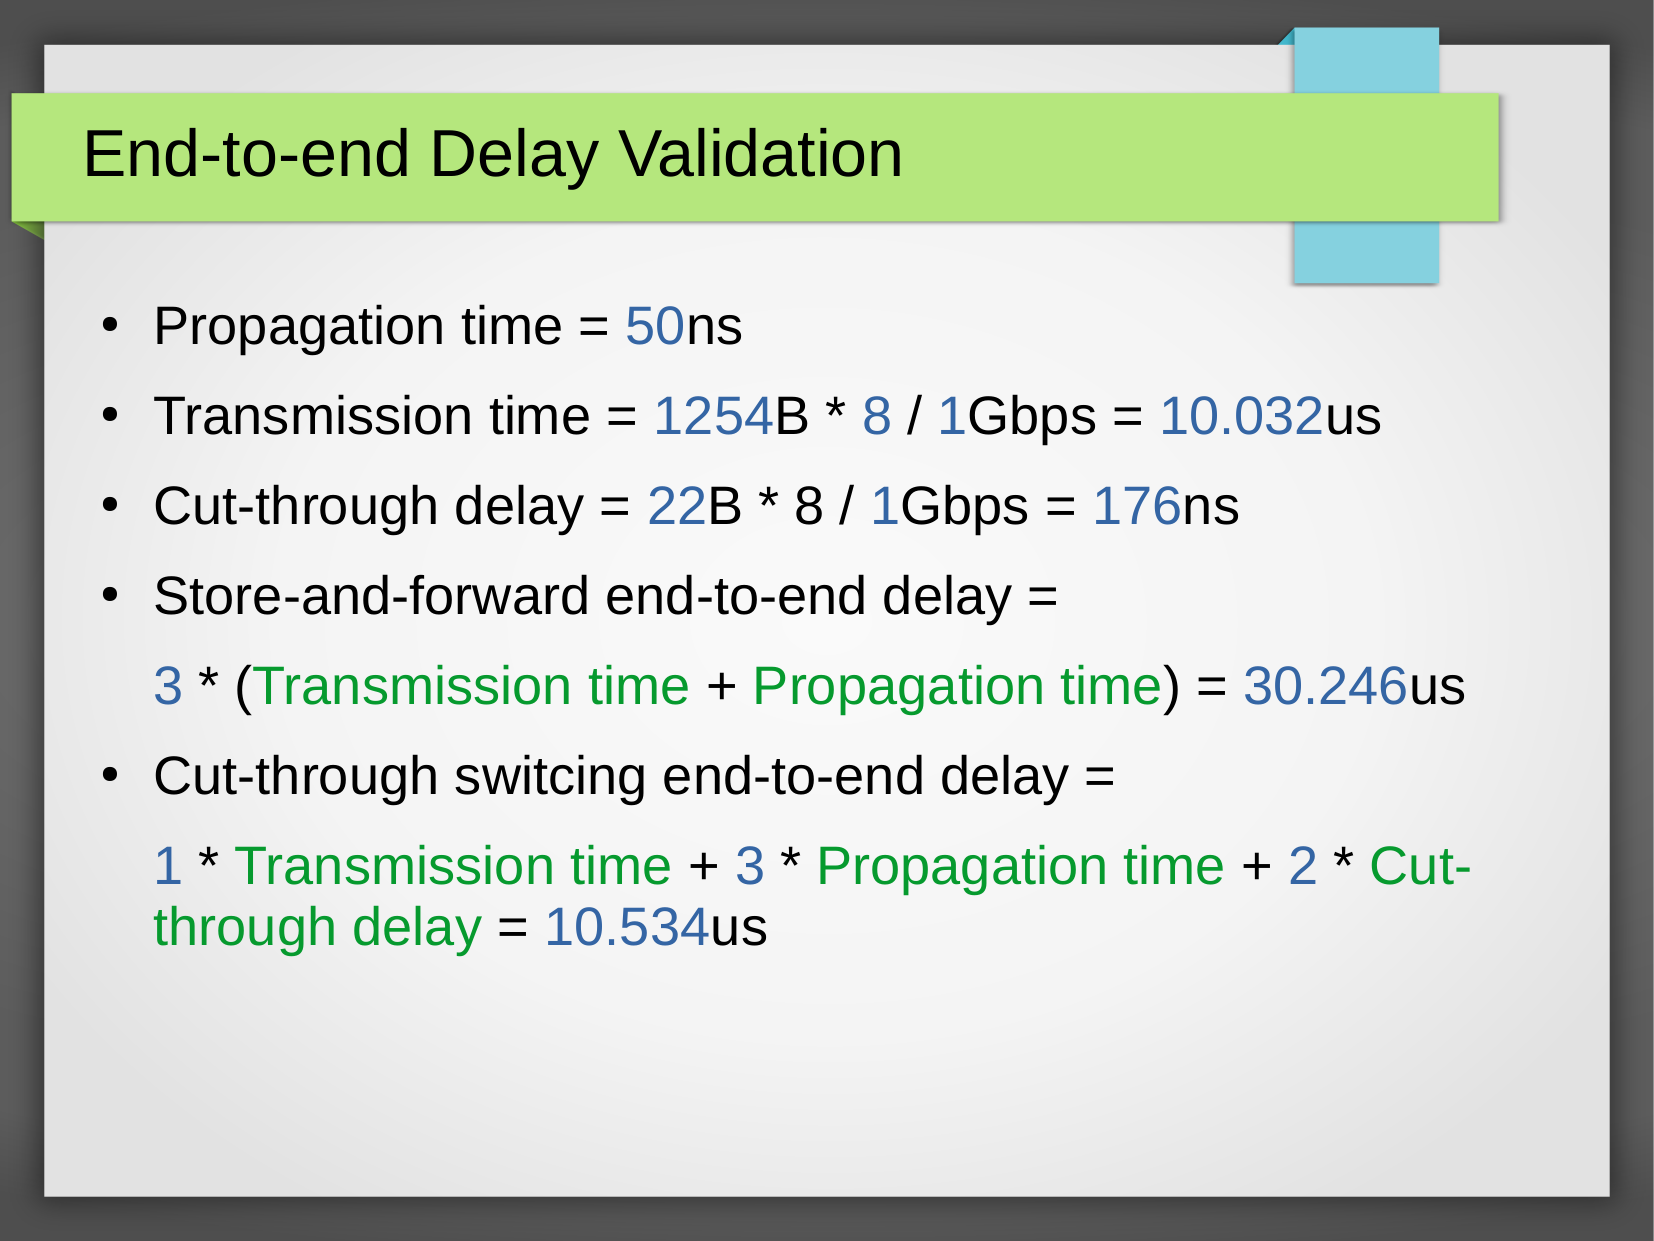

# End-to-end Delay Validation
Propagation time = 50ns
Transmission time = 1254B * 8 / 1Gbps = 10.032us
Cut-through delay = 22B * 8 / 1Gbps = 176ns
Store-and-forward end-to-end delay =
3 * (Transmission time + Propagation time) = 30.246us
Cut-through switcing end-to-end delay =
1 * Transmission time + 3 * Propagation time + 2 * Cut-through delay = 10.534us